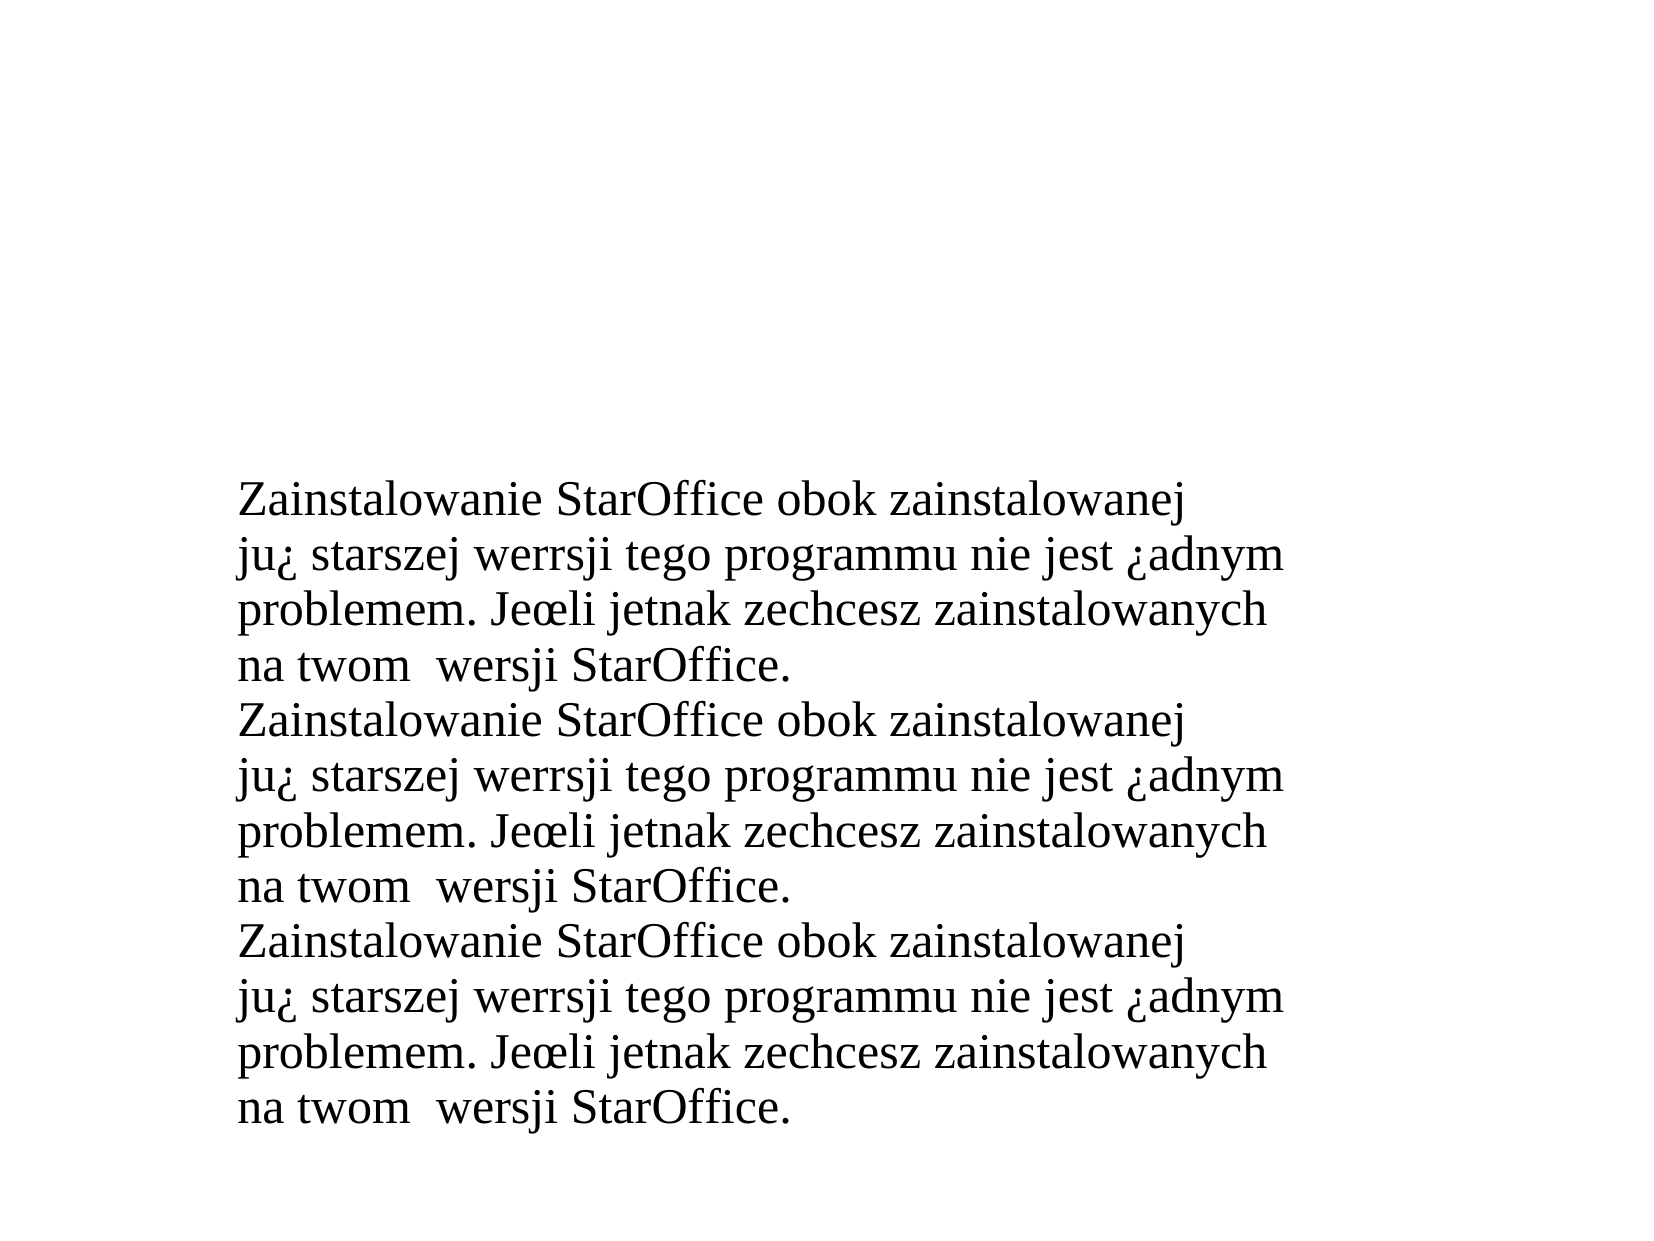

Zainstalowanie StarOffice obok zainstalowanej ju¿ starszej werrsji tego programmu nie jest ¿adnym problemem. Jeœli jetnak zechcesz zainstalowanych na twom wersji StarOffice.
Zainstalowanie StarOffice obok zainstalowanej ju¿ starszej werrsji tego programmu nie jest ¿adnym problemem. Jeœli jetnak zechcesz zainstalowanych na twom wersji StarOffice.
Zainstalowanie StarOffice obok zainstalowanej ju¿ starszej werrsji tego programmu nie jest ¿adnym problemem. Jeœli jetnak zechcesz zainstalowanych na twom wersji StarOffice.